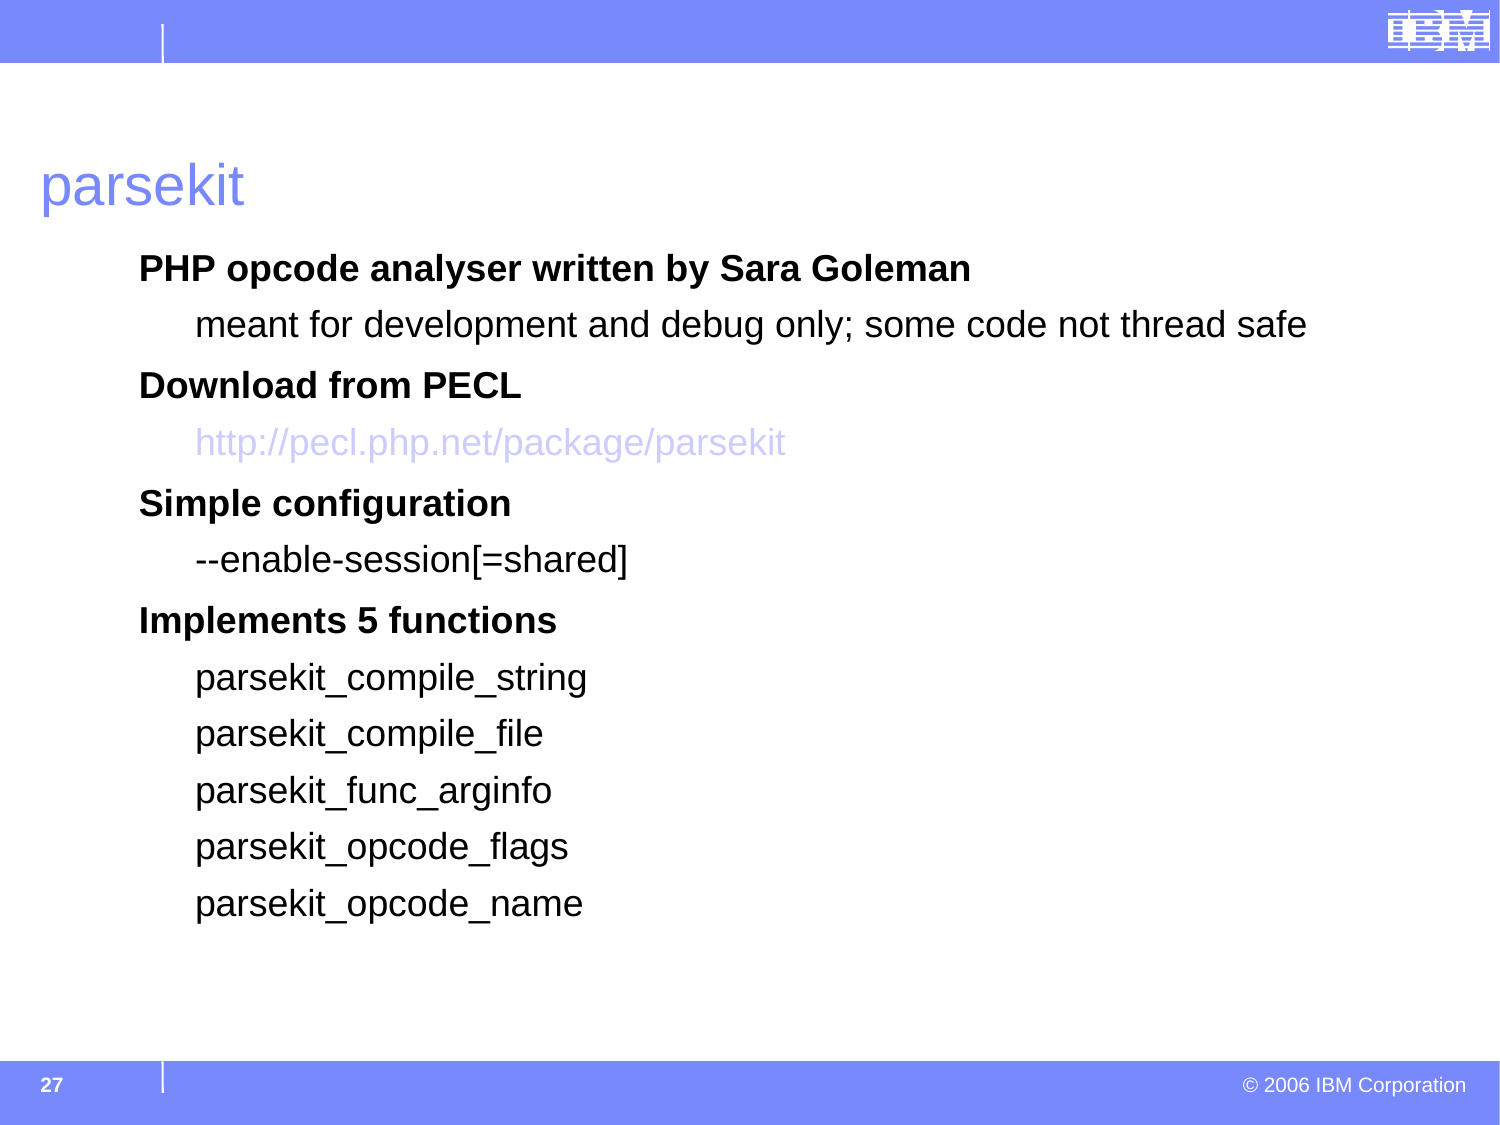

# parsekit
PHP opcode analyser written by Sara Goleman
meant for development and debug only; some code not thread safe
Download from PECL
http://pecl.php.net/package/parsekit
Simple configuration
--enable-session[=shared]
Implements 5 functions
parsekit_compile_string
parsekit_compile_file
parsekit_func_arginfo
parsekit_opcode_flags
parsekit_opcode_name
27